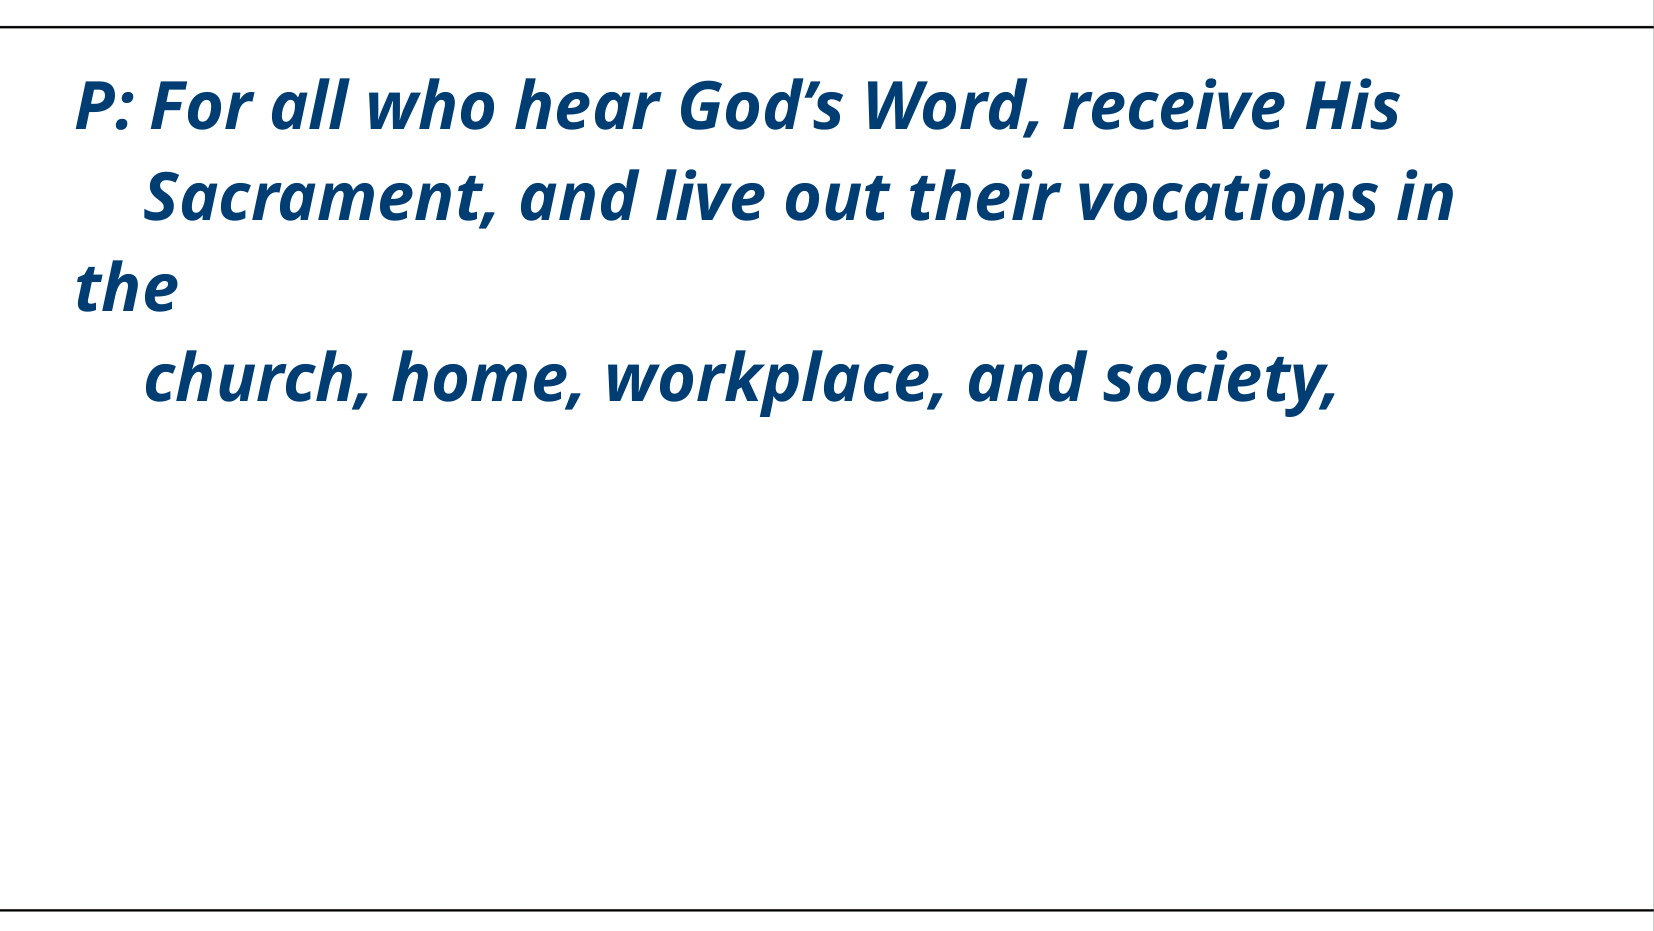

P:	For all who hear God’s Word, receive His
 Sacrament, and live out their vocations in the
 church, home, workplace, and society,